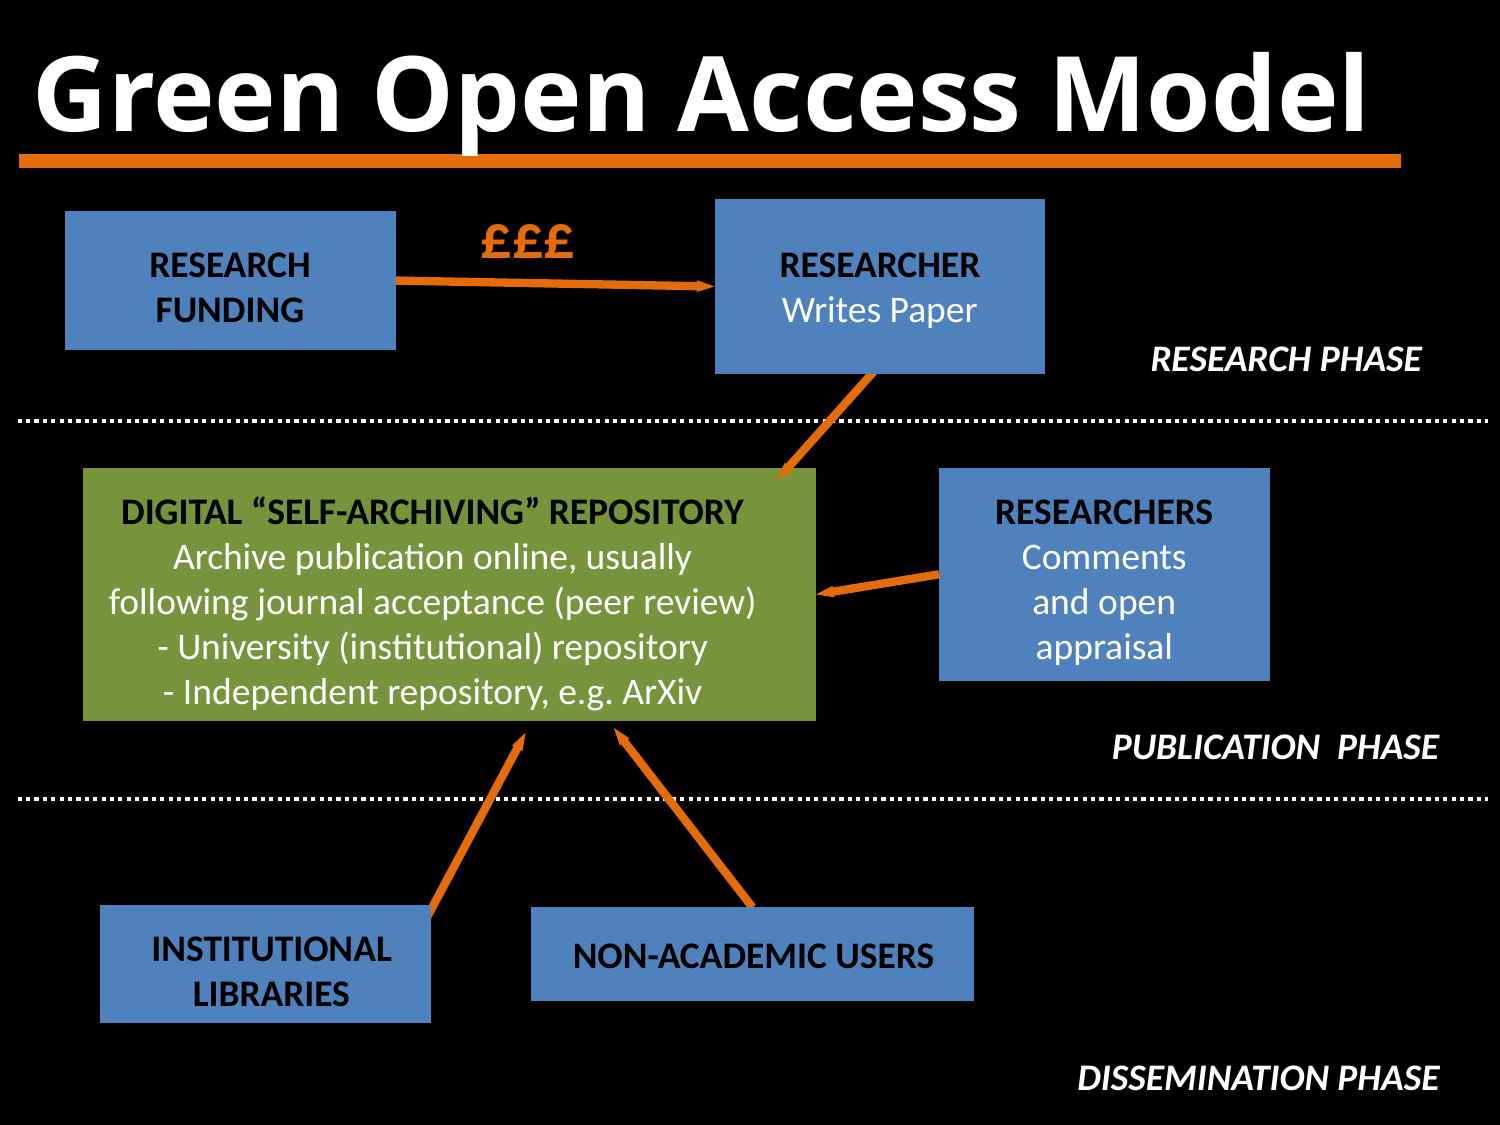

Green Open Access Model
£££
RESEARCHER
Writes Paper
RESEARCH FUNDING
RESEARCH PHASE
DIGITAL “SELF-ARCHIVING” REPOSITORY
Archive publication online, usually following journal acceptance (peer review)
- University (institutional) repository
- Independent repository, e.g. ArXiv
RESEARCHERS
Comments and open appraisal
PUBLICATION PHASE
INSTITUTIONAL LIBRARIES
NON-ACADEMIC USERS
DISSEMINATION PHASE